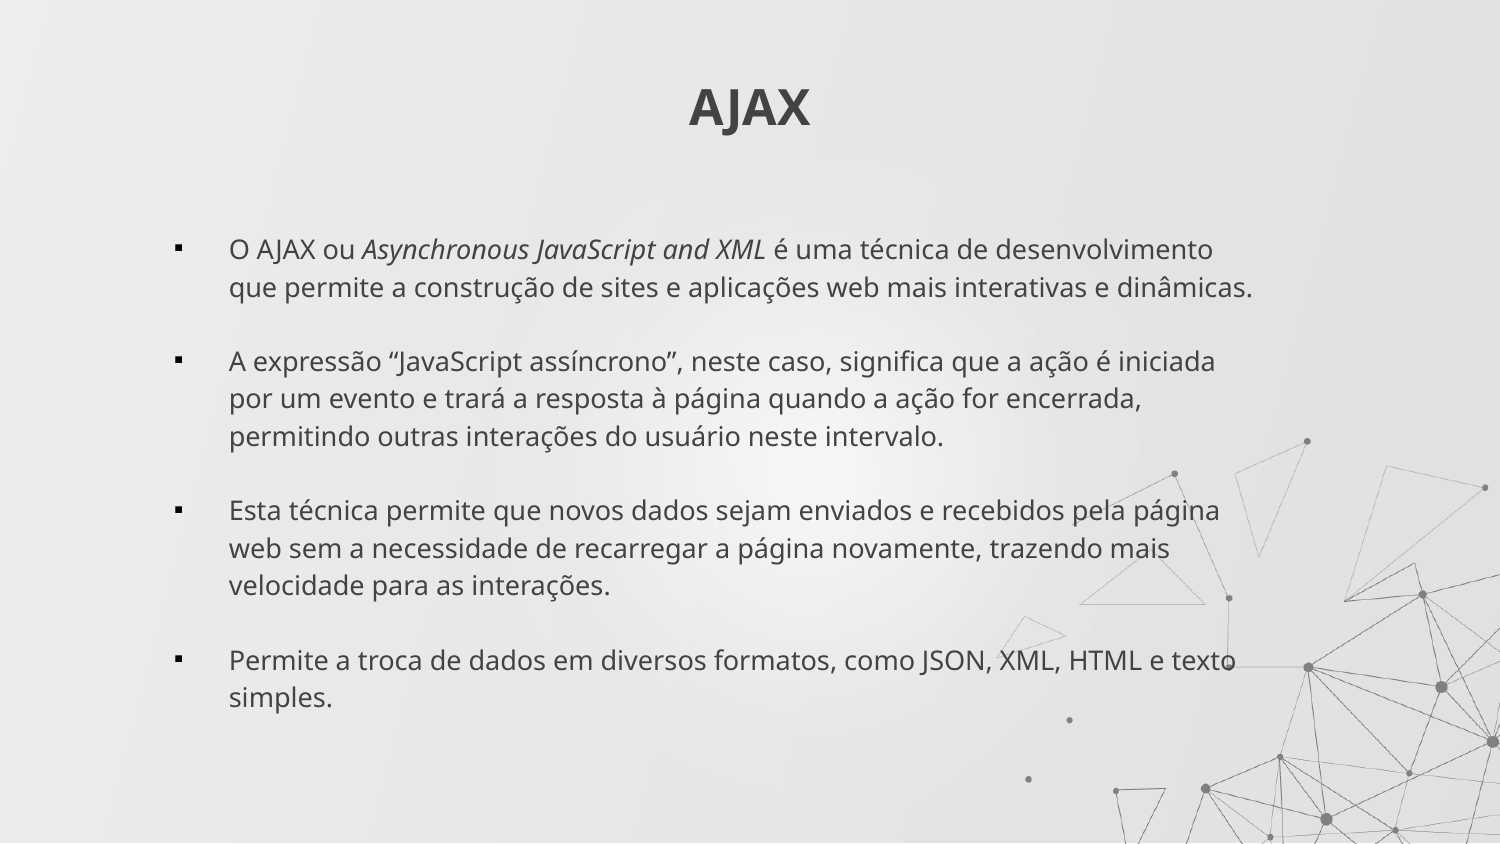

AJAX
# O AJAX ou Asynchronous JavaScript and XML é uma técnica de desenvolvimento que permite a construção de sites e aplicações web mais interativas e dinâmicas.
A expressão “JavaScript assíncrono”, neste caso, significa que a ação é iniciada por um evento e trará a resposta à página quando a ação for encerrada, permitindo outras interações do usuário neste intervalo.
Esta técnica permite que novos dados sejam enviados e recebidos pela página web sem a necessidade de recarregar a página novamente, trazendo mais velocidade para as interações.
Permite a troca de dados em diversos formatos, como JSON, XML, HTML e texto simples.